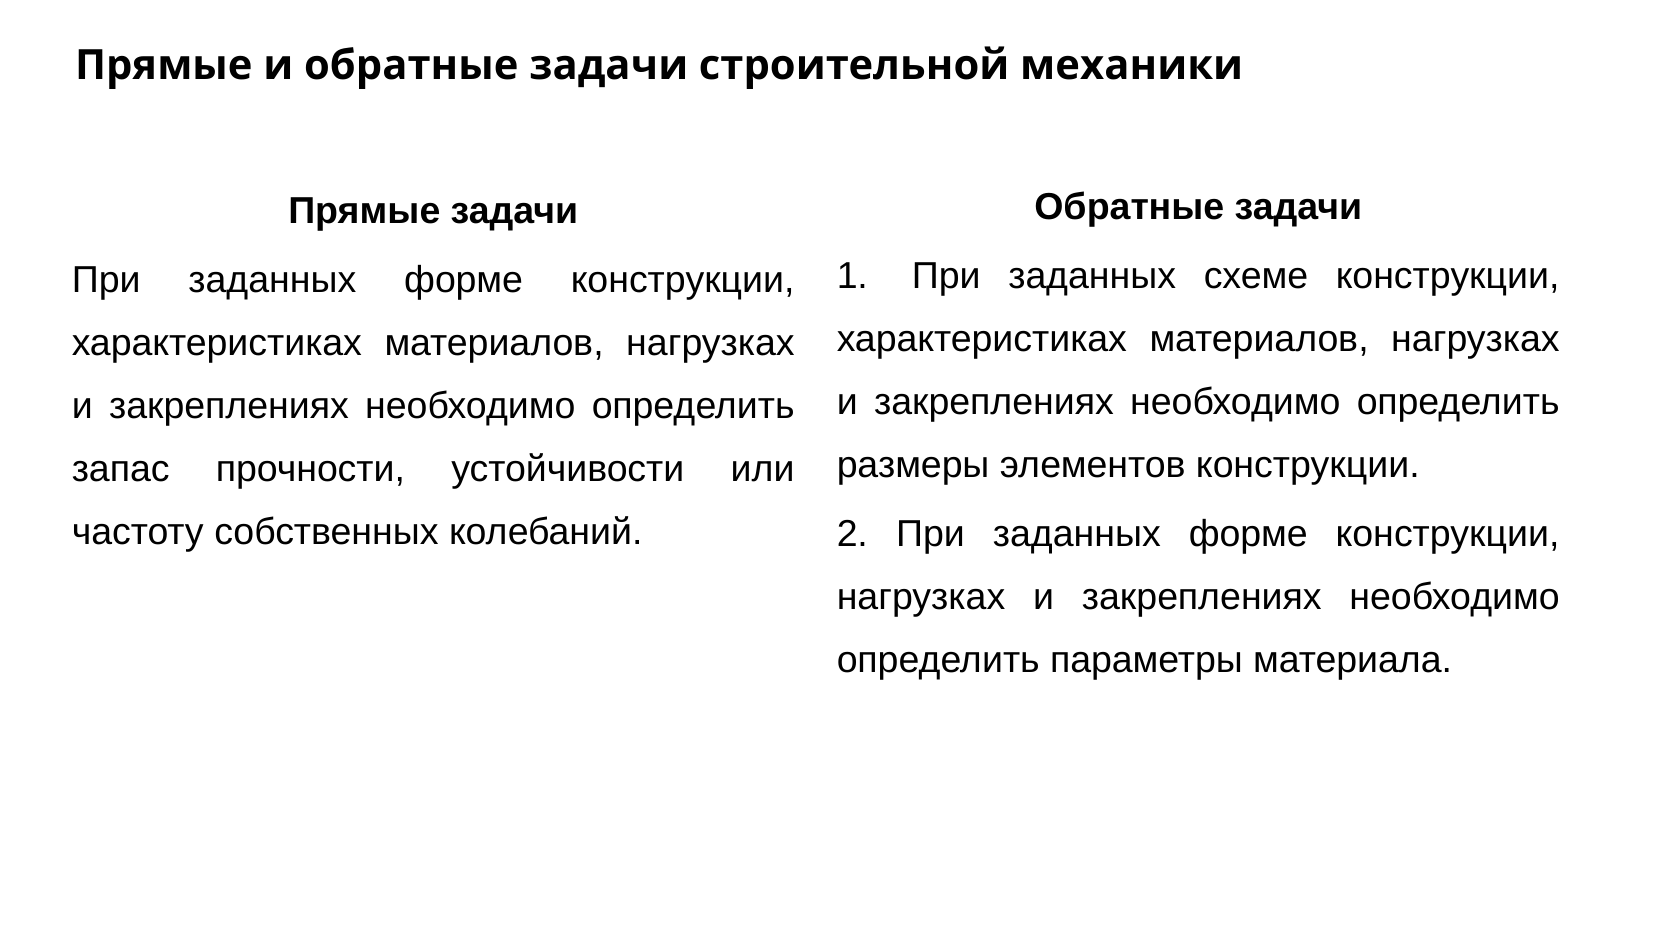

# Прямые и обратные задачи строительной механики
Обратные задачи
1.	При заданных схеме конструкции, характеристиках материалов, нагрузках и закреплениях необходимо определить размеры элементов конструкции.
2. При заданных форме конструкции, нагрузках и закреплениях необходимо определить параметры материала.
Прямые задачи
При заданных форме конструкции, характеристиках материалов, нагрузках и закреплениях необходимо определить запас прочности, устойчивости или частоту собственных колебаний.